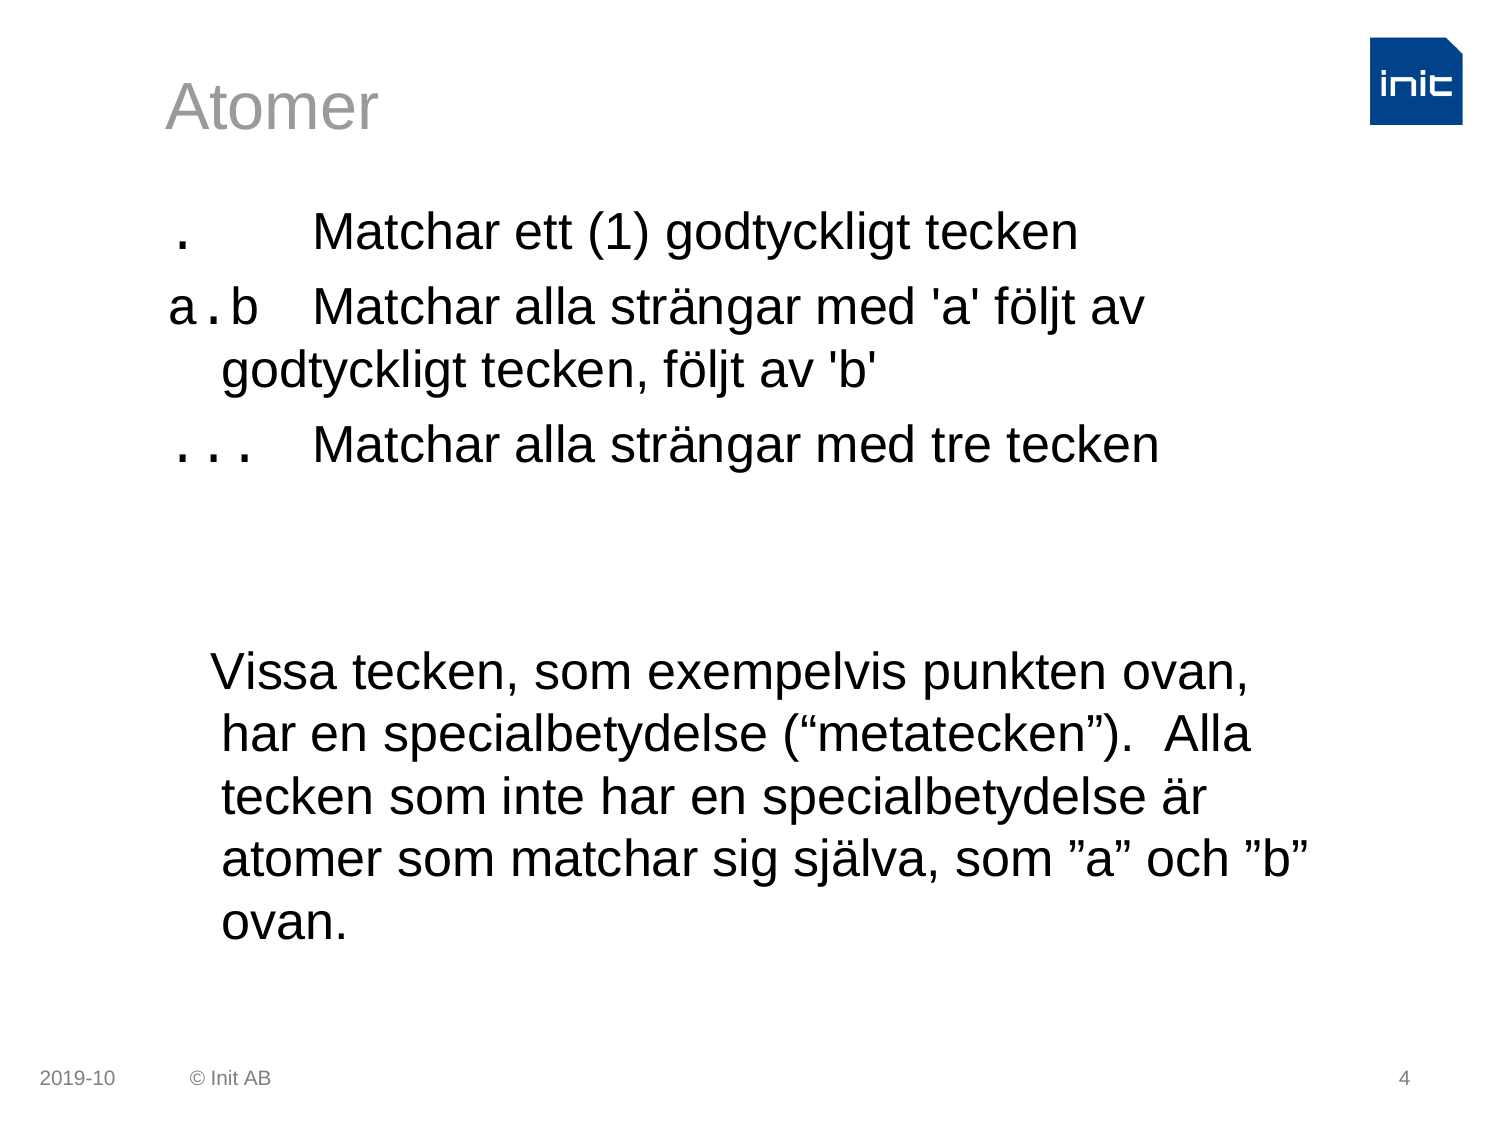

Atomer
.		Matchar ett (1) godtyckligt tecken
a.b	Matchar alla strängar med 'a' följt av godtyckligt tecken, följt av 'b'
...	Matchar alla strängar med tre tecken
 Vissa tecken, som exempelvis punkten ovan, har en specialbetydelse (“metatecken”). Alla tecken som inte har en specialbetydelse är atomer som matchar sig själva, som ”a” och ”b” ovan.
2019-10
© Init AB